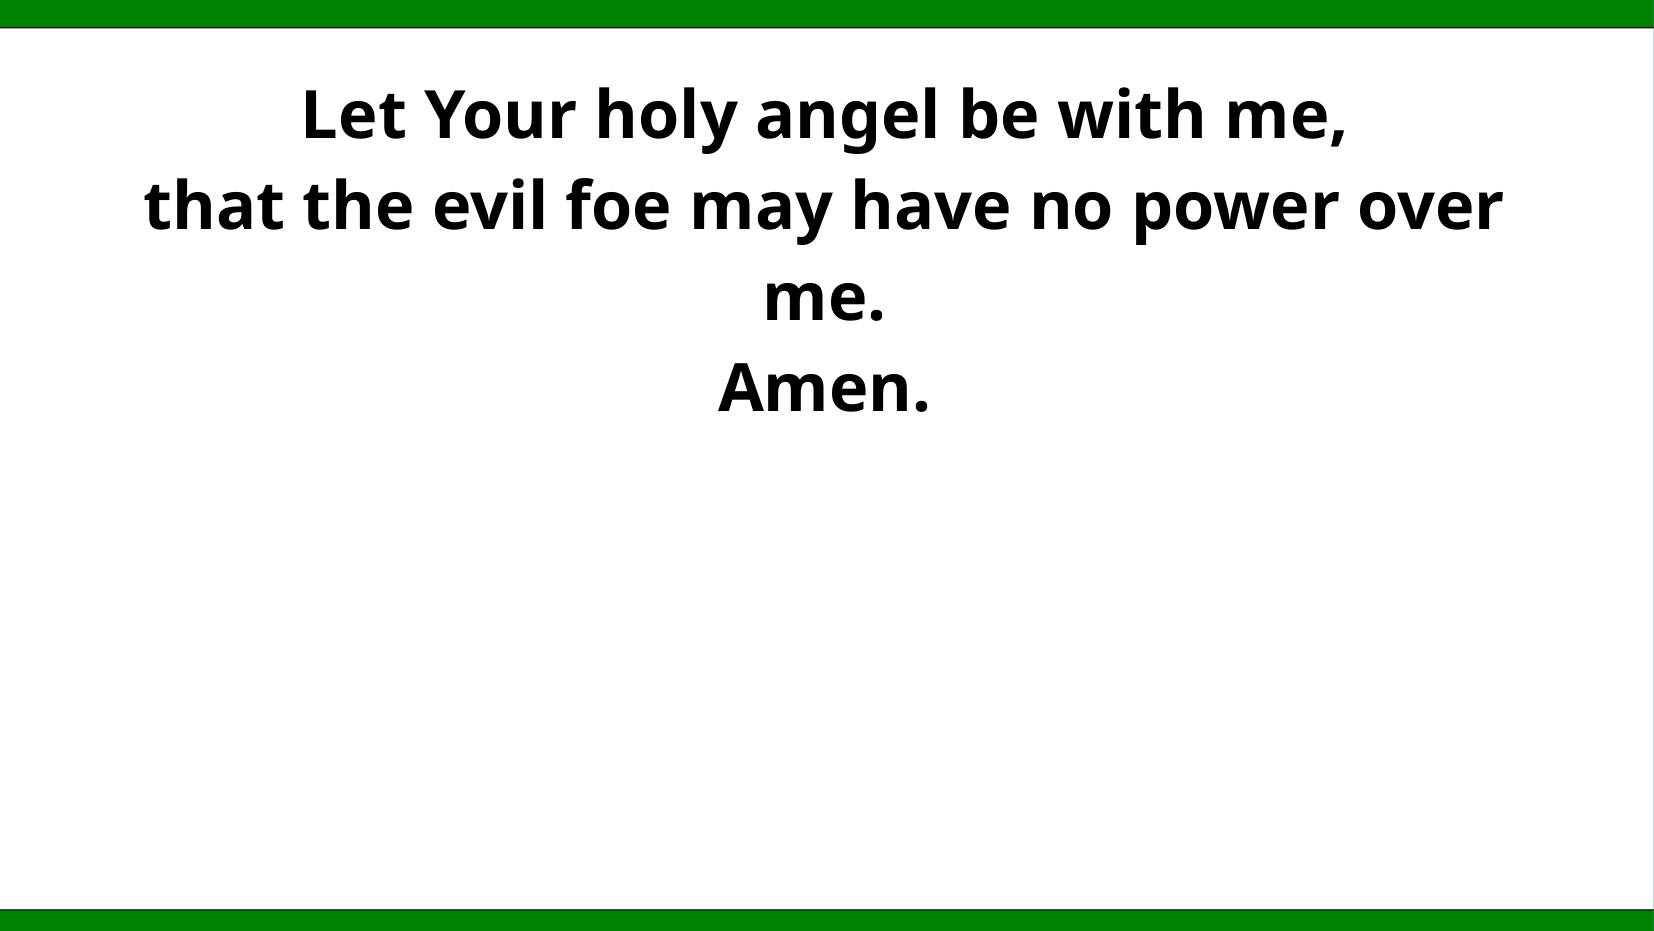

Let Your holy angel be with me,
that the evil foe may have no power over me.
Amen.